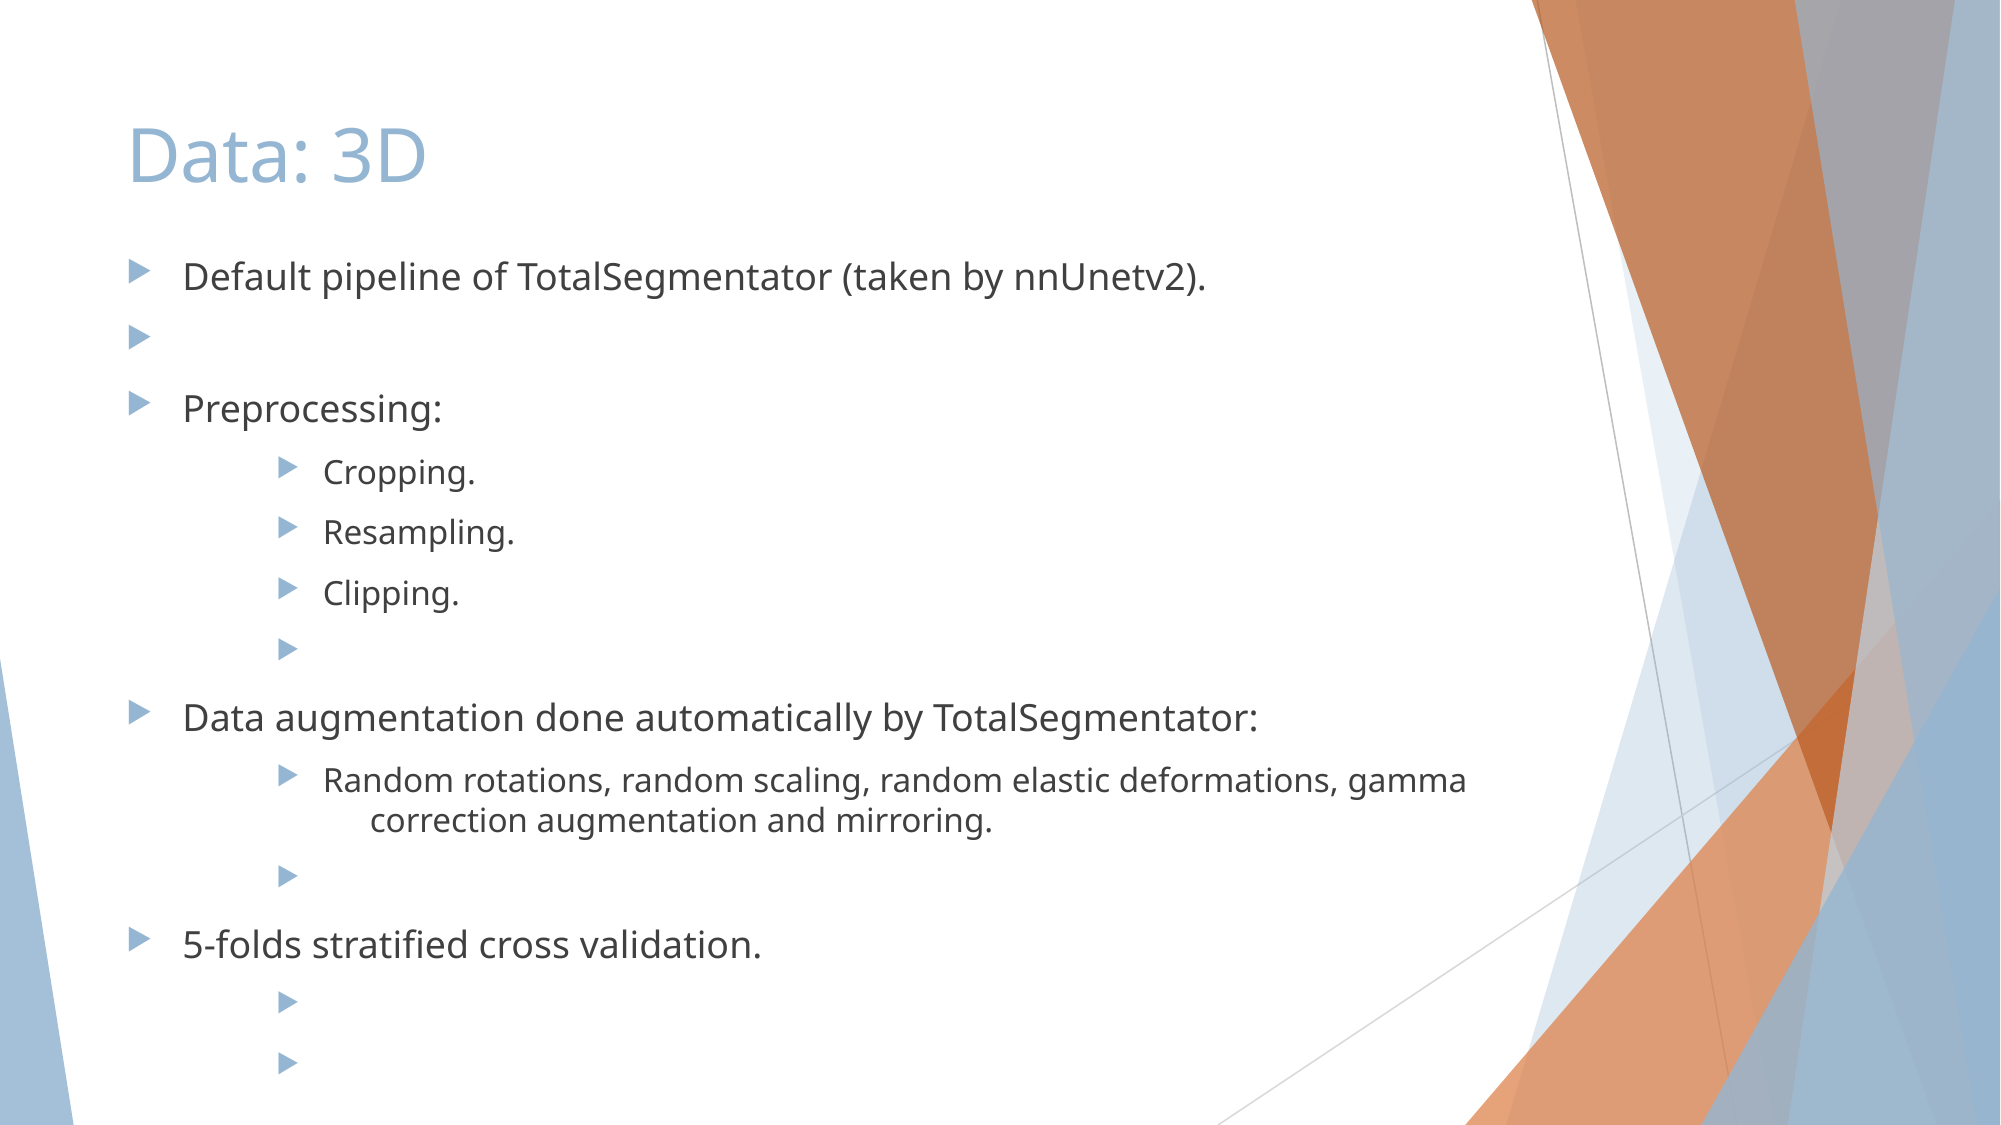

# Data: 3D
Default pipeline of TotalSegmentator (taken by nnUnetv2).
Preprocessing:
Cropping.
Resampling.
Clipping.
Data augmentation done automatically by TotalSegmentator:
Random rotations, random scaling, random elastic deformations, gamma correction augmentation and mirroring.
5-folds stratified cross validation.